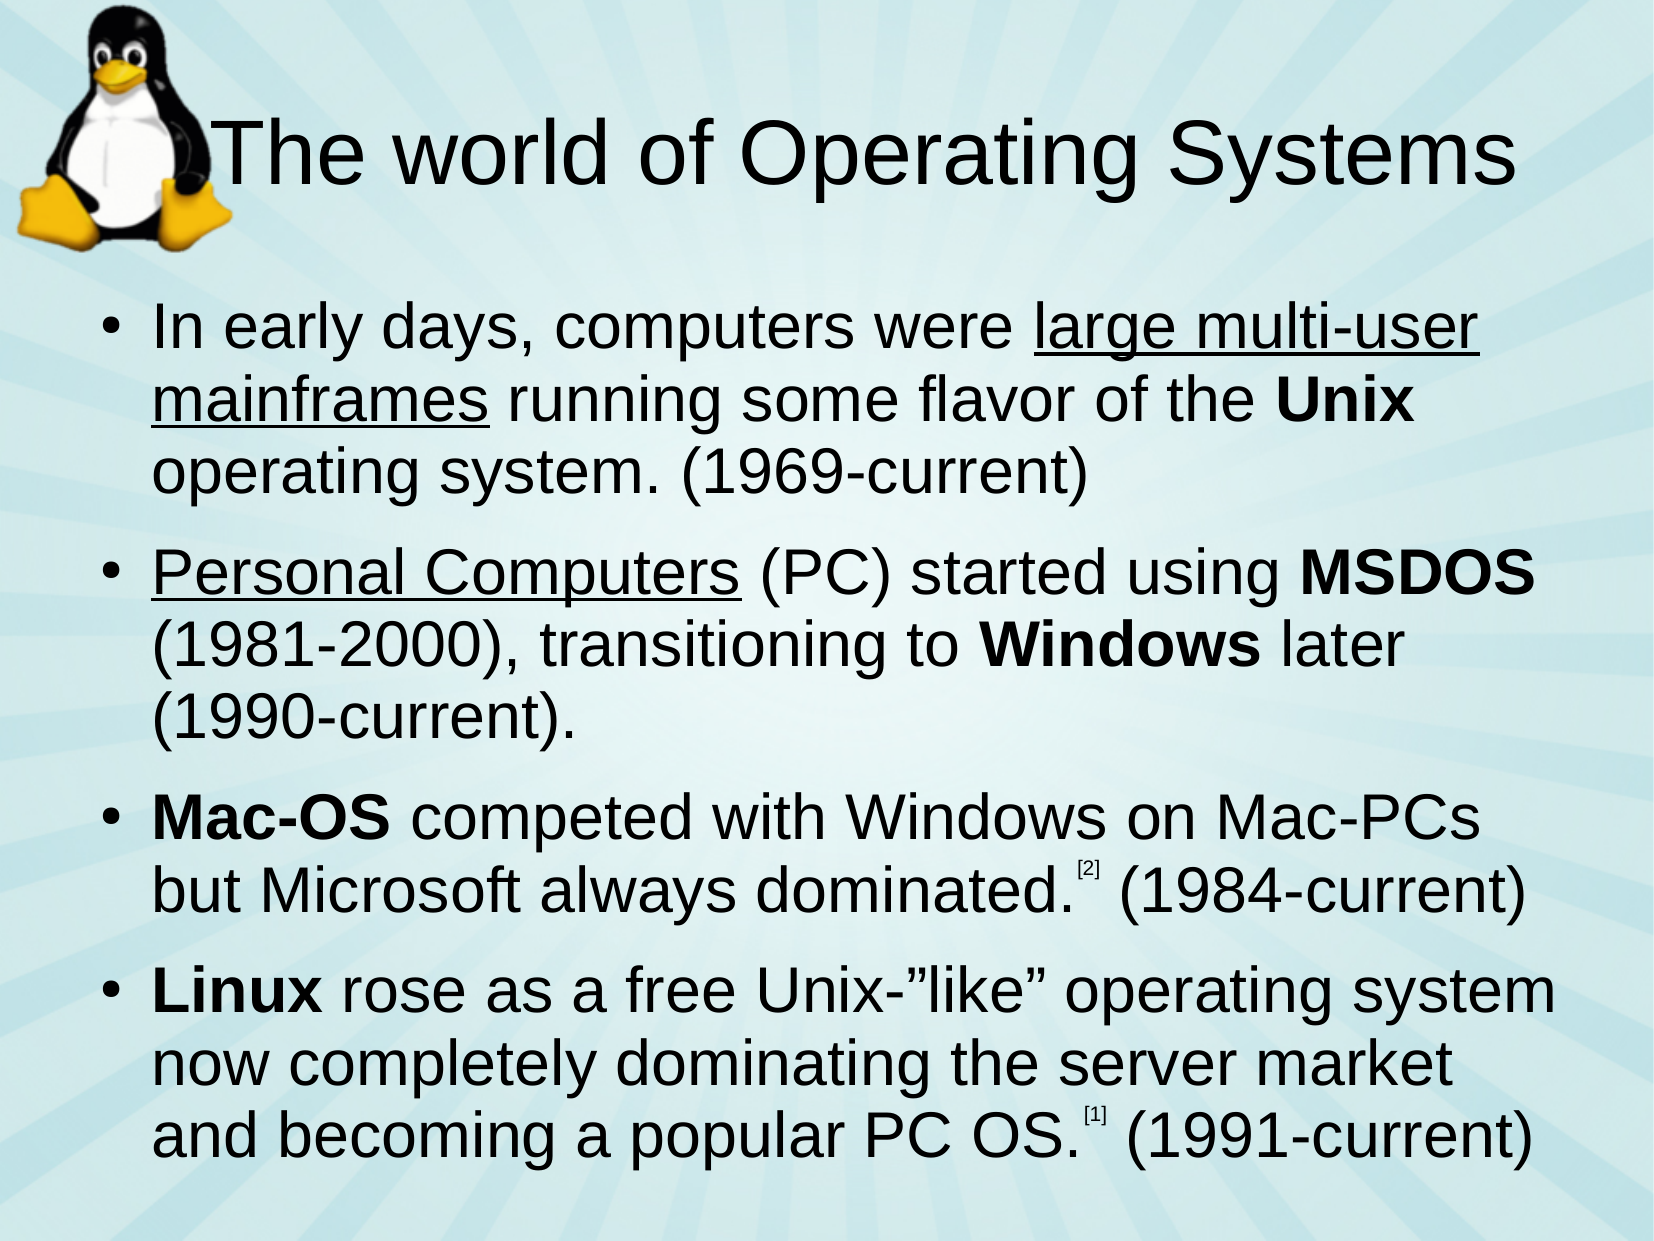

# The world of Operating Systems
In early days, computers were large multi-user mainframes running some flavor of the Unix operating system. (1969-current)
Personal Computers (PC) started using MSDOS (1981-2000), transitioning to Windows later (1990-current).
Mac-OS competed with Windows on Mac-PCs but Microsoft always dominated.[2] (1984-current)
Linux rose as a free Unix-”like” operating system now completely dominating the server market and becoming a popular PC OS.[1] (1991-current)